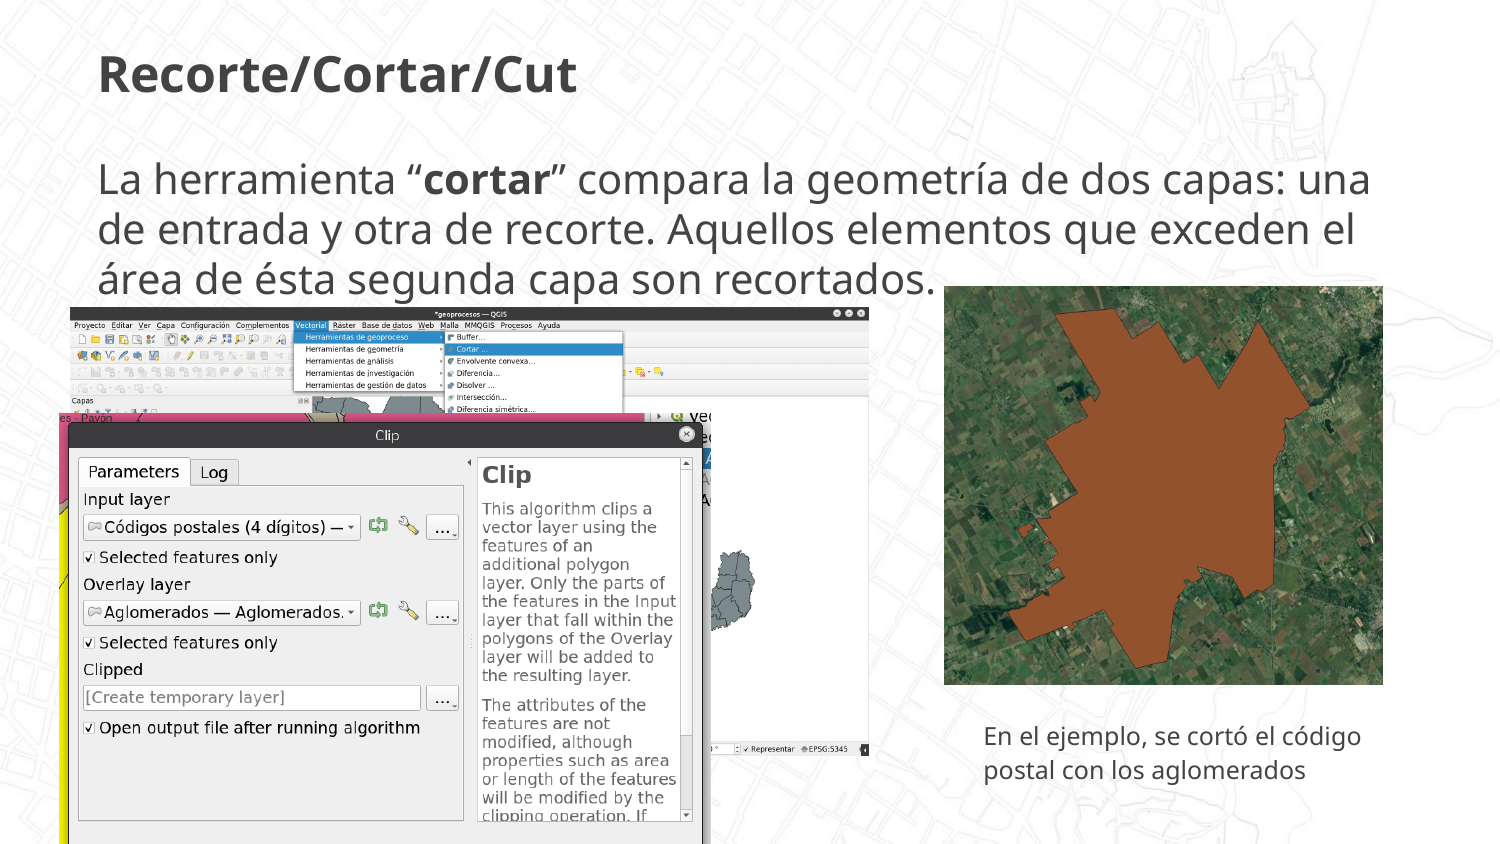

Recorte/Cortar/Cut
La herramienta “cortar” compara la geometría de dos capas: una de entrada y otra de recorte. Aquellos elementos que exceden el área de ésta segunda capa son recortados.
En el ejemplo, se cortó el código postal con los aglomerados